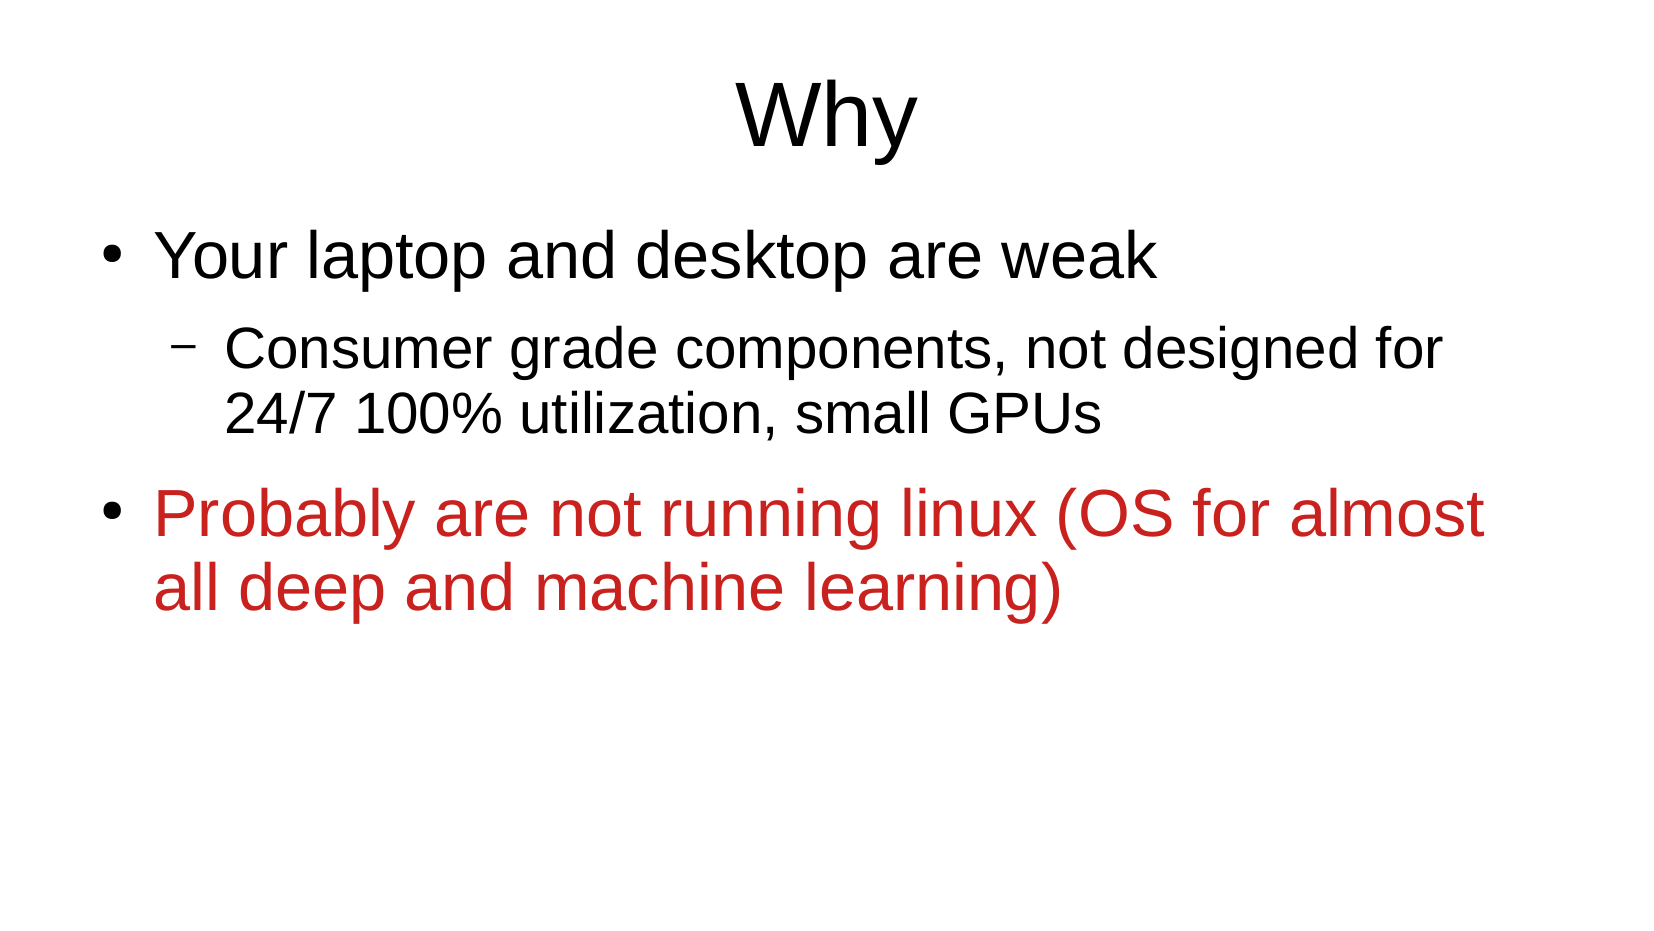

# Why
Your laptop and desktop are weak
Consumer grade components, not designed for 24/7 100% utilization, small GPUs
Probably are not running linux (OS for almost all deep and machine learning)